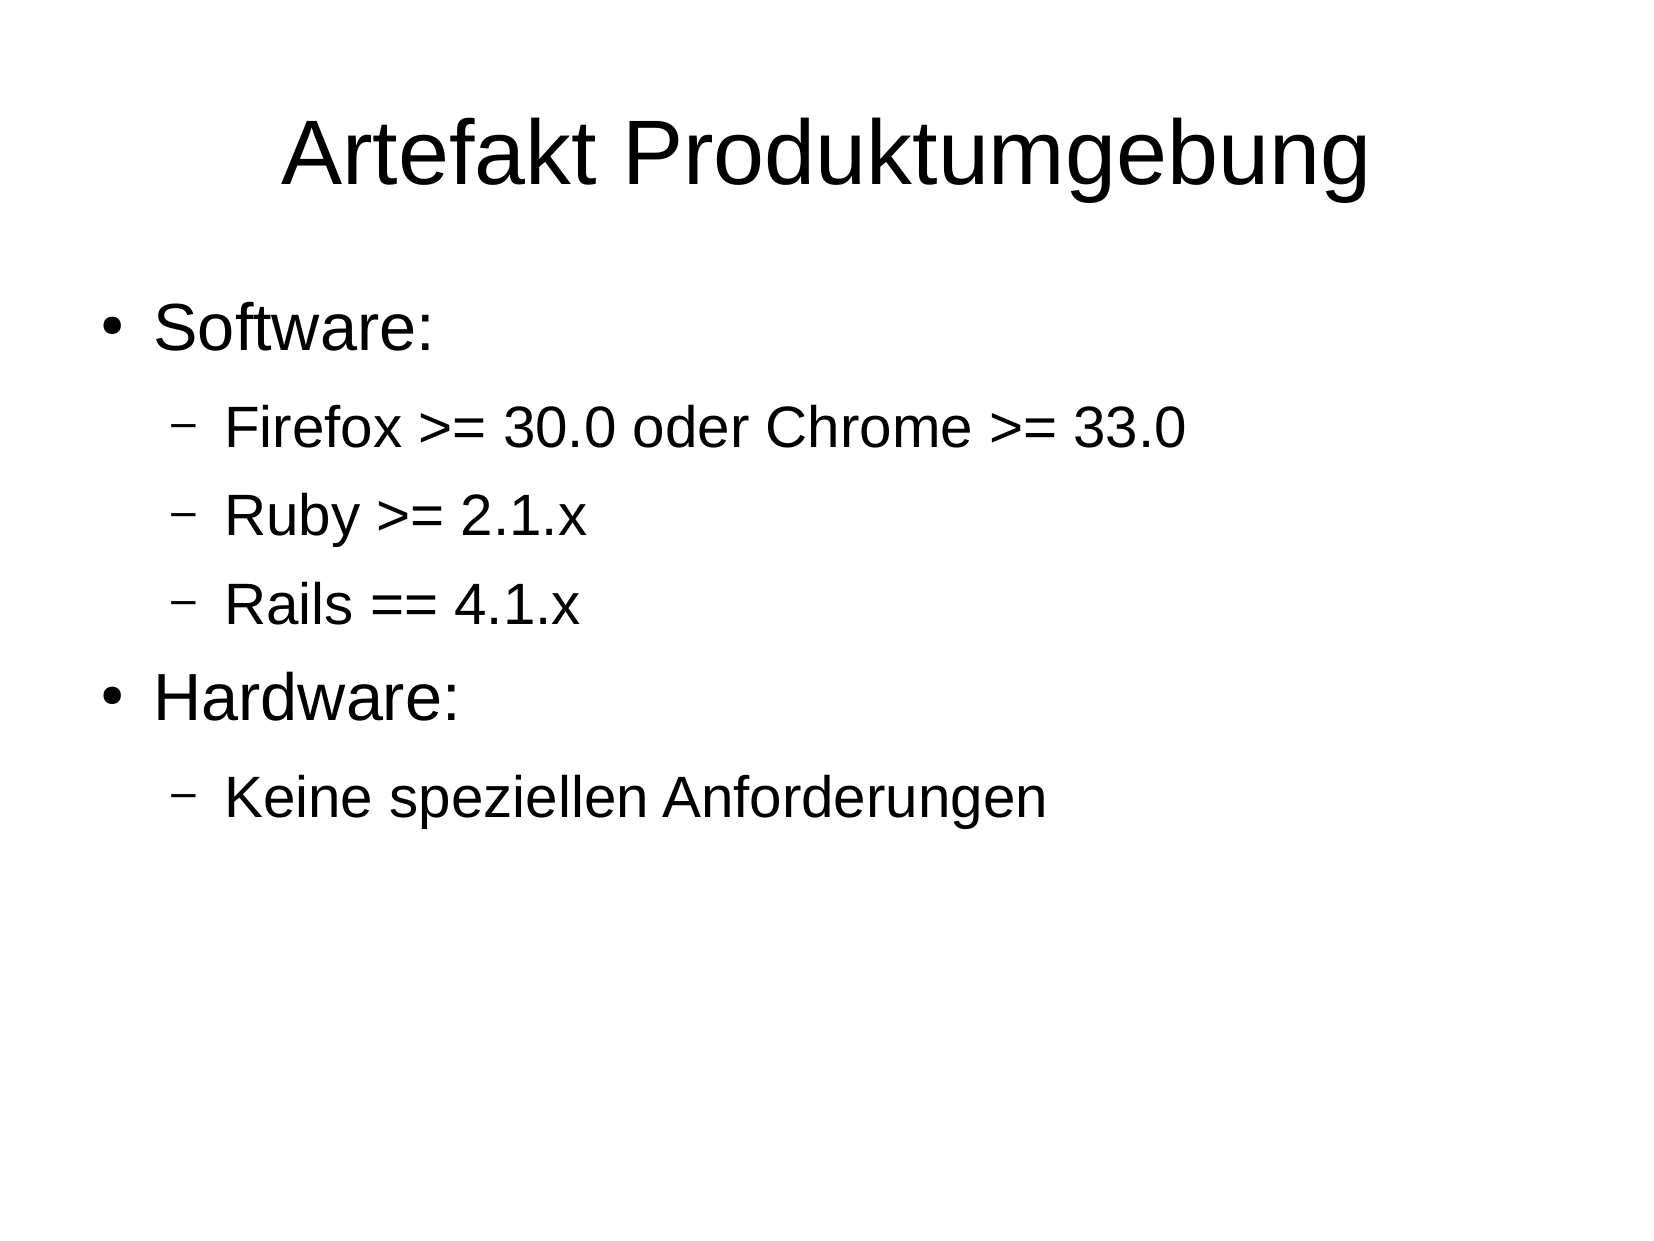

# Artefakt Produktumgebung
Software:
Firefox >= 30.0 oder Chrome >= 33.0
Ruby >= 2.1.x
Rails == 4.1.x
Hardware:
Keine speziellen Anforderungen